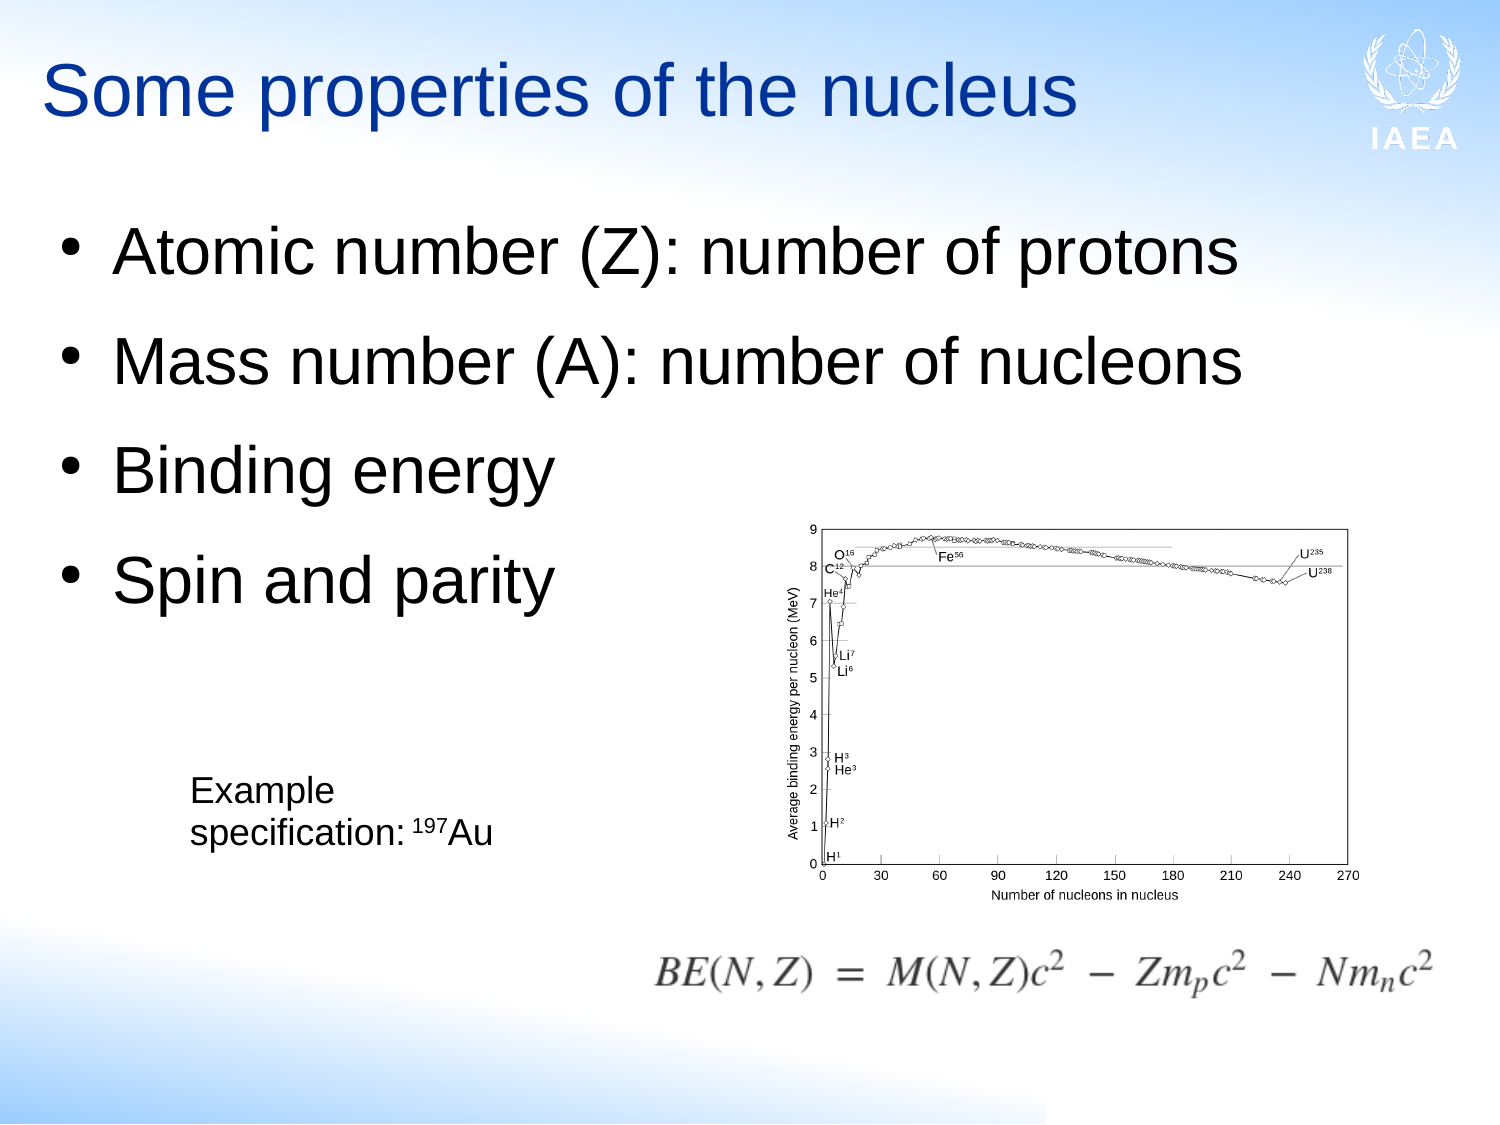

Some properties of the nucleus
# Atomic number (Z): number of protons
Mass number (A): number of nucleons
Binding energy
Spin and parity
Example specification: 197Au